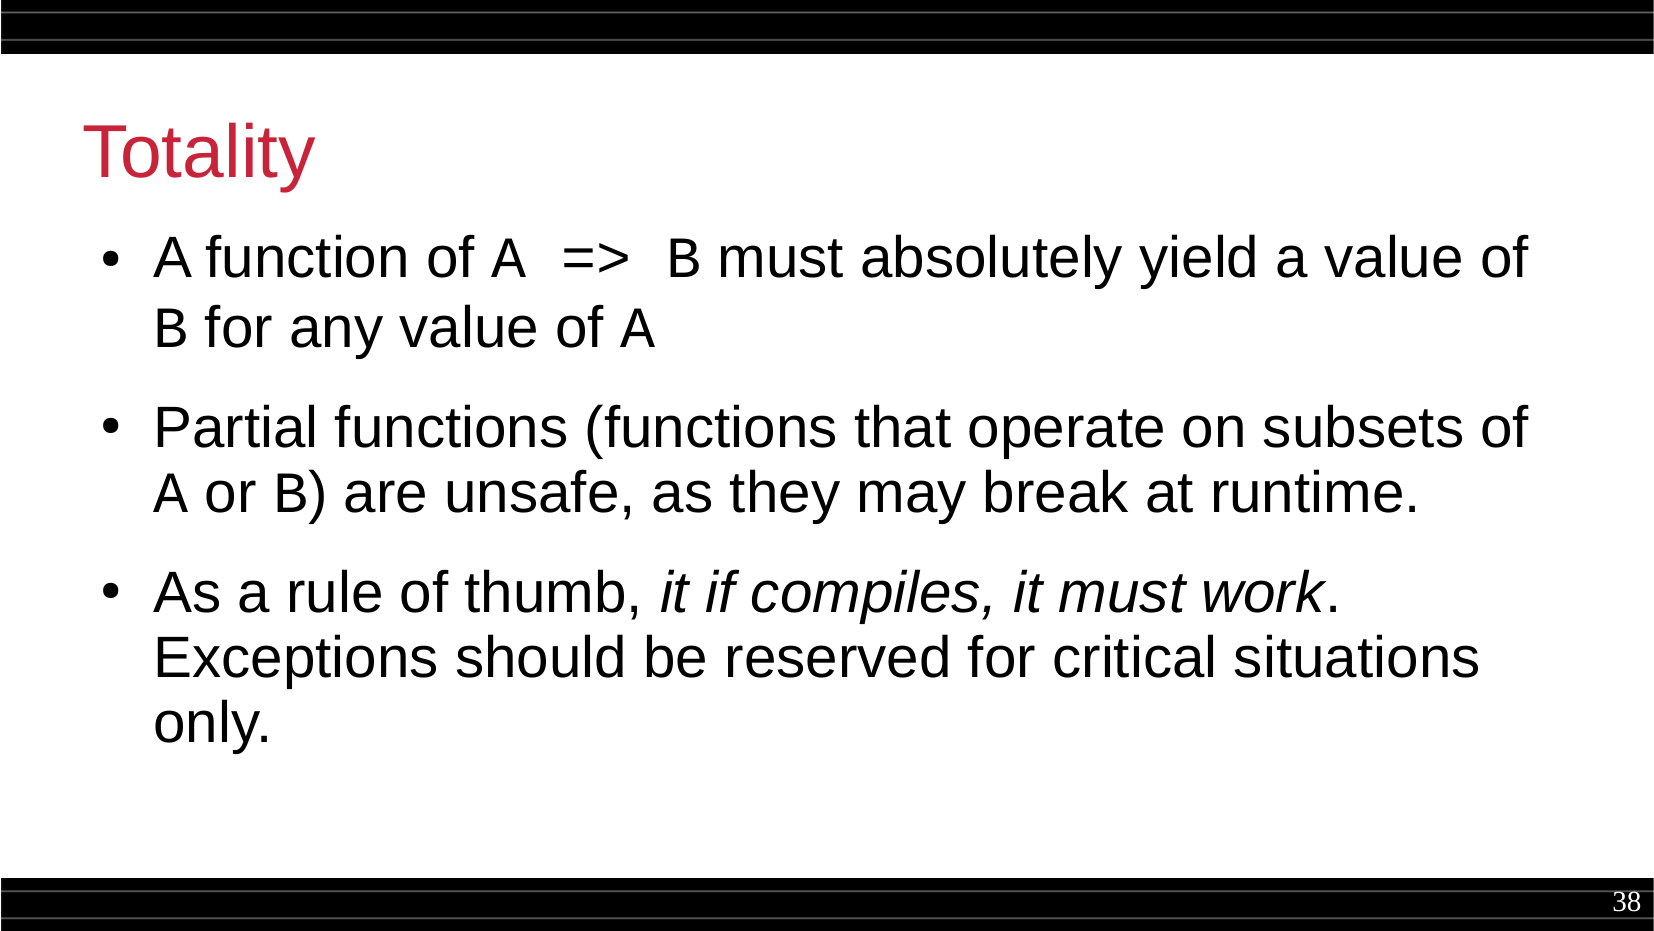

# Totality
A function of A => B must absolutely yield a value of B for any value of A
Partial functions (functions that operate on subsets of A or B) are unsafe, as they may break at runtime.
As a rule of thumb, it if compiles, it must work. Exceptions should be reserved for critical situations only.